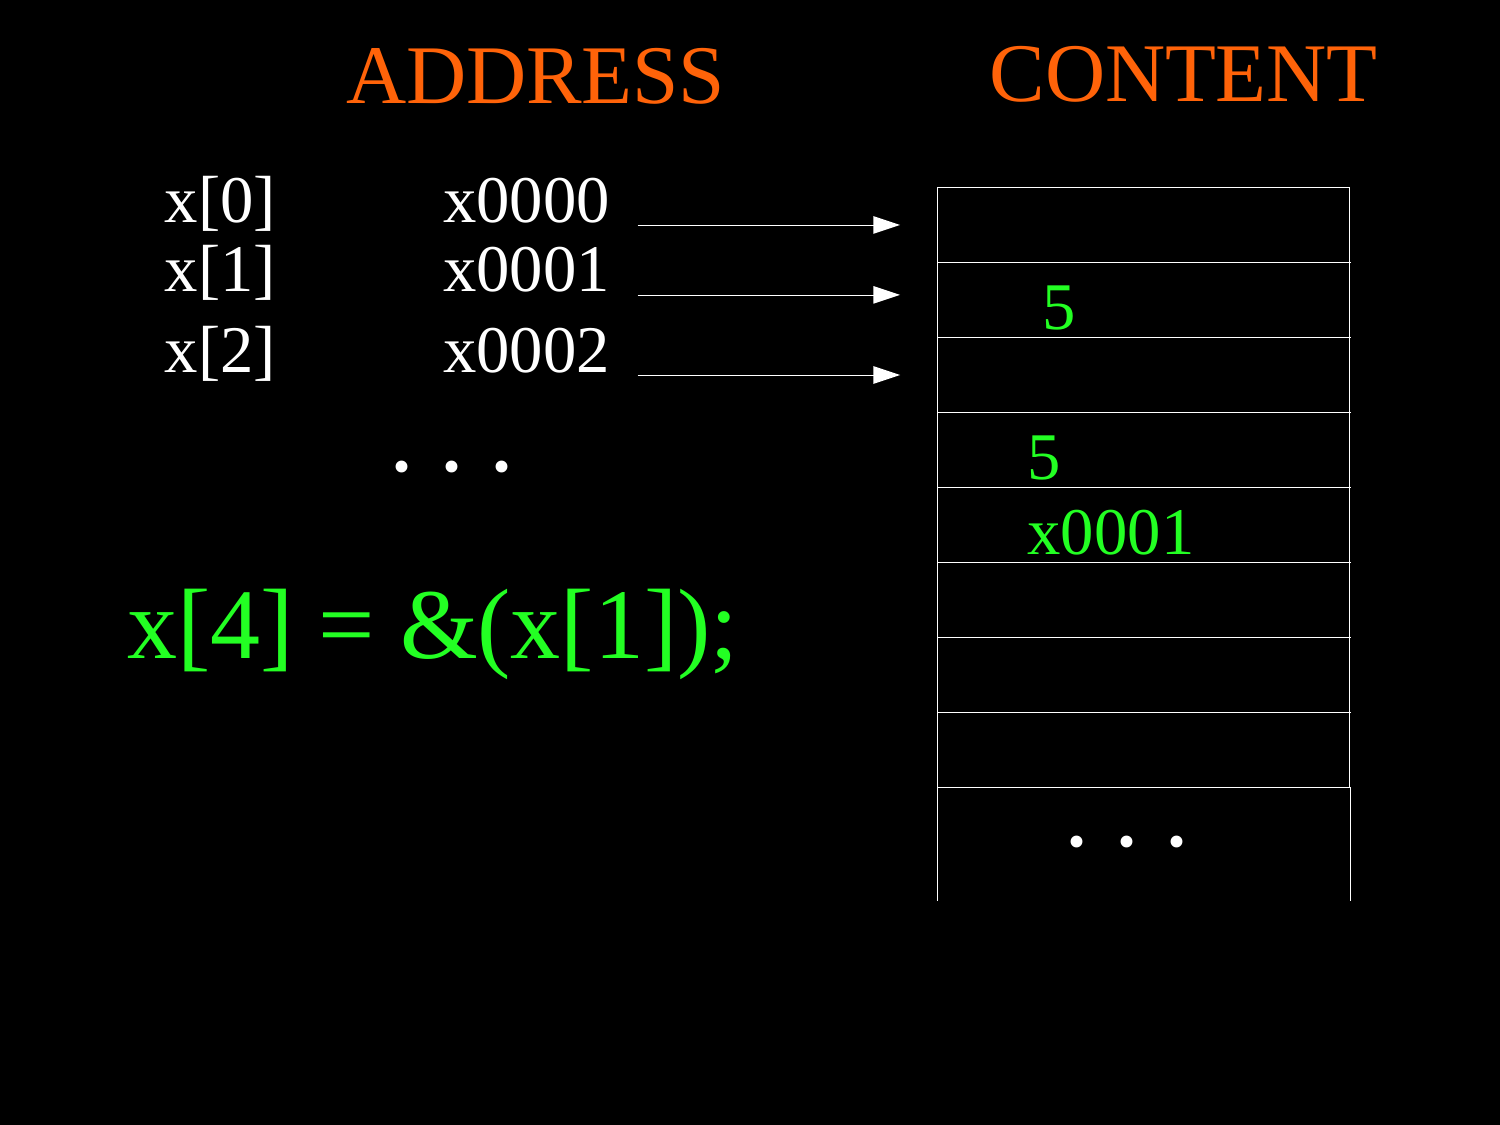

CONTENT
ADDRESS
x[0] x0000
x[1] x0001
5
x[2] x0002
. . .
5
x0001
x[4] = &(x[1]);
. . .